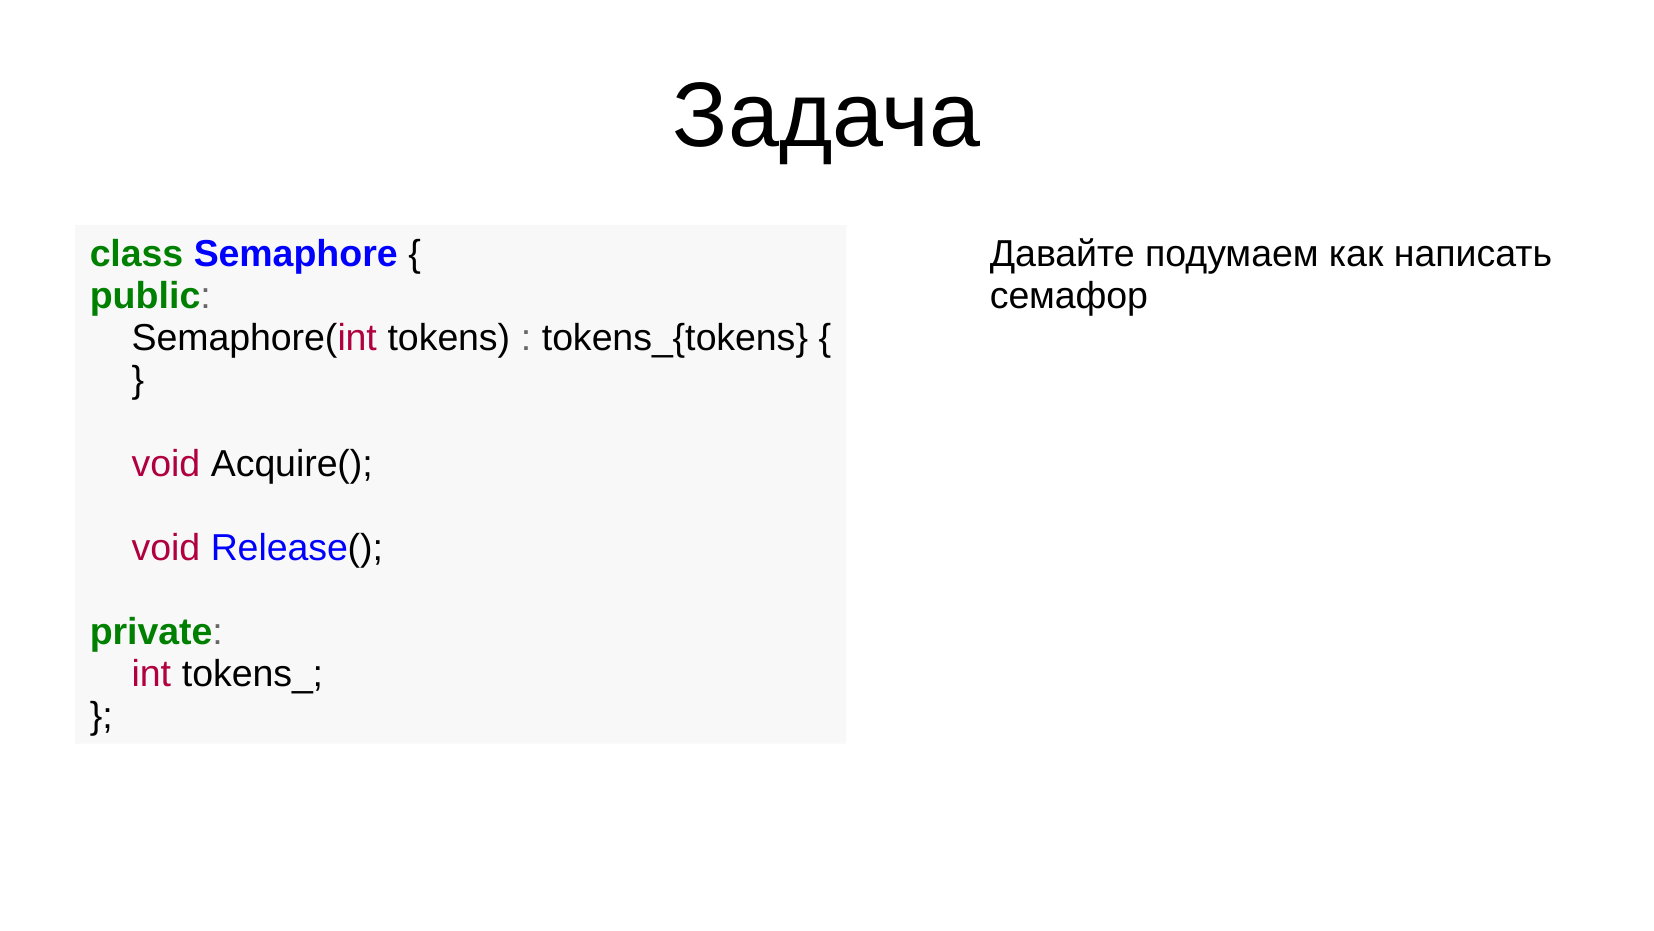

# Задача
class Semaphore {
public:
 Semaphore(int tokens) : tokens_{tokens} {
 }
 void Acquire();
 void Release();
private:
 int tokens_;
};
Давайте подумаем как написать семафор